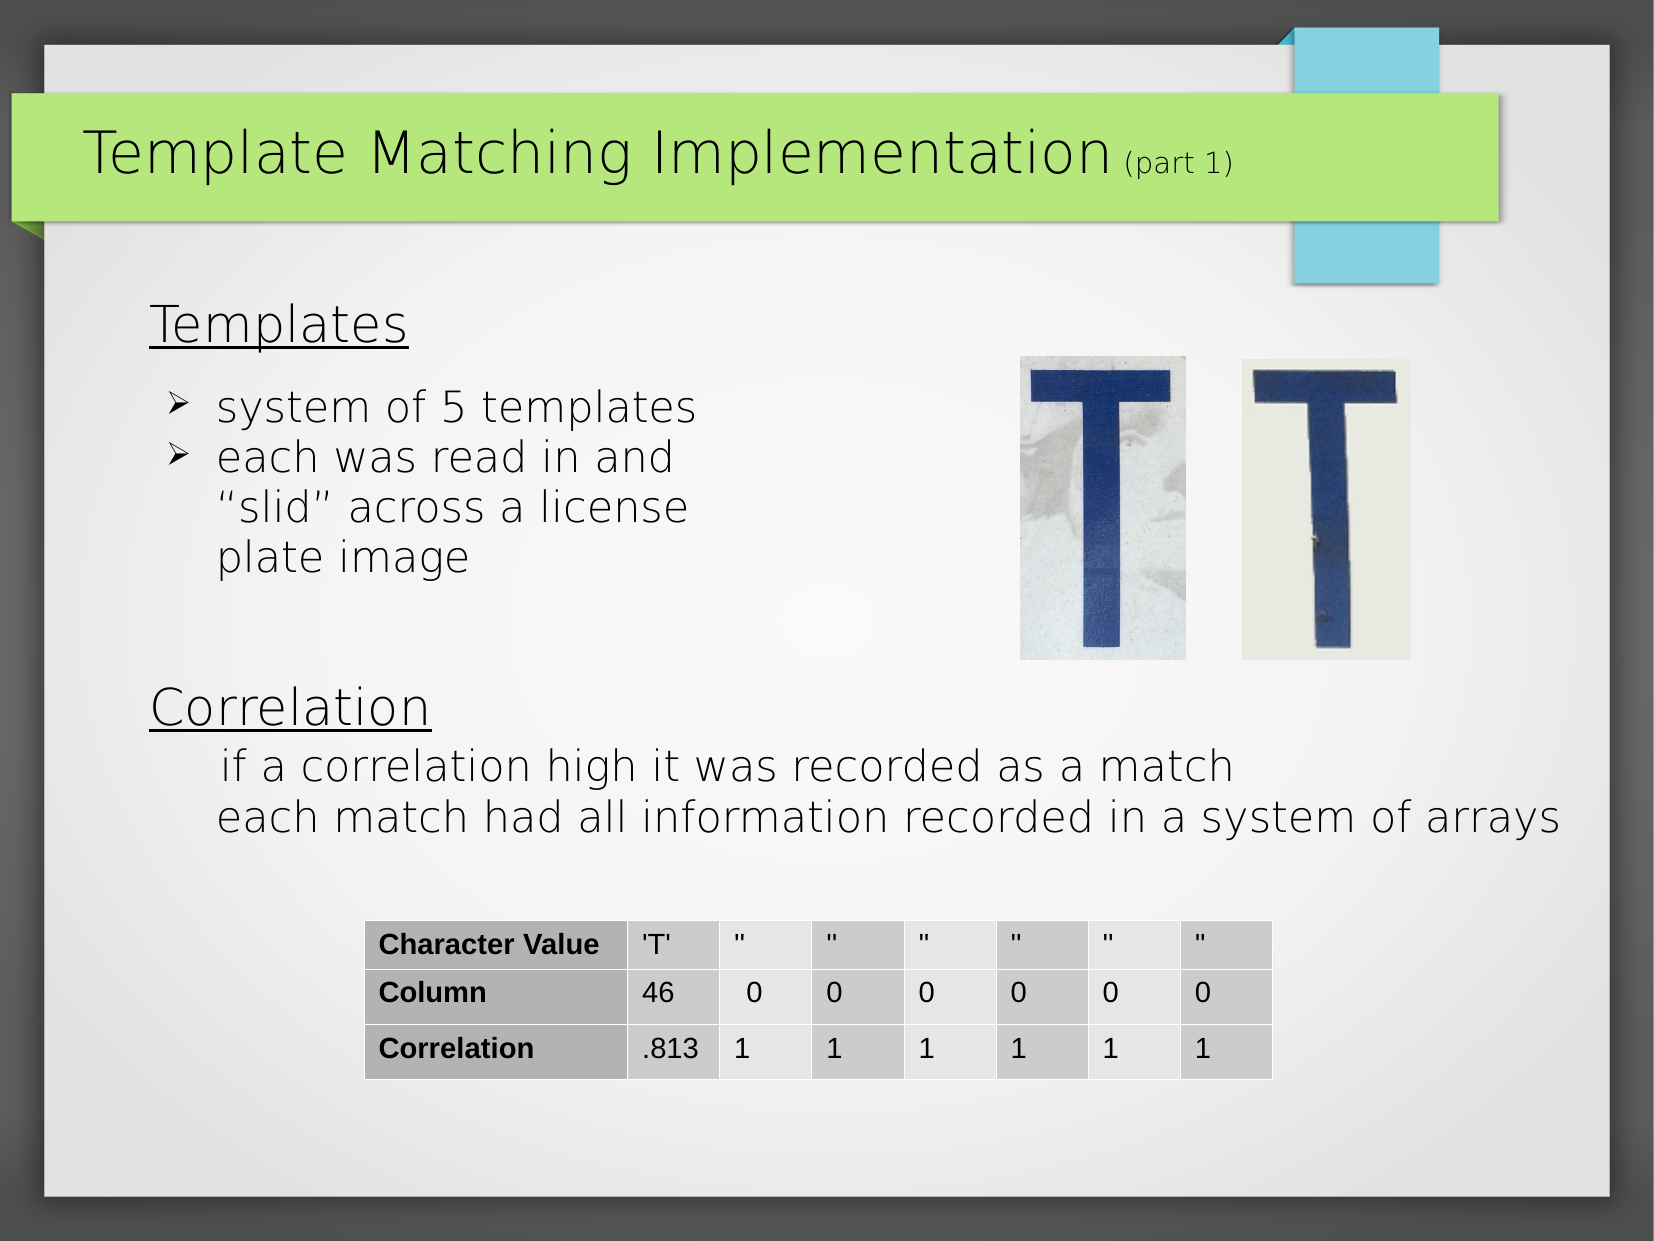

# Template Matching Implementation (part 1)
Templates
system of 5 templates
each was read in and
“slid” across a license
plate image
Correlation
	if a correlation high it was recorded as a match
each match had all information recorded in a system of arrays
| Character Value | 'T' | '' | '' | '' | '' | '' | '' |
| --- | --- | --- | --- | --- | --- | --- | --- |
| Column | 46 | 0 | 0 | 0 | 0 | 0 | 0 |
| Correlation | .813 | 1 | 1 | 1 | 1 | 1 | 1 |